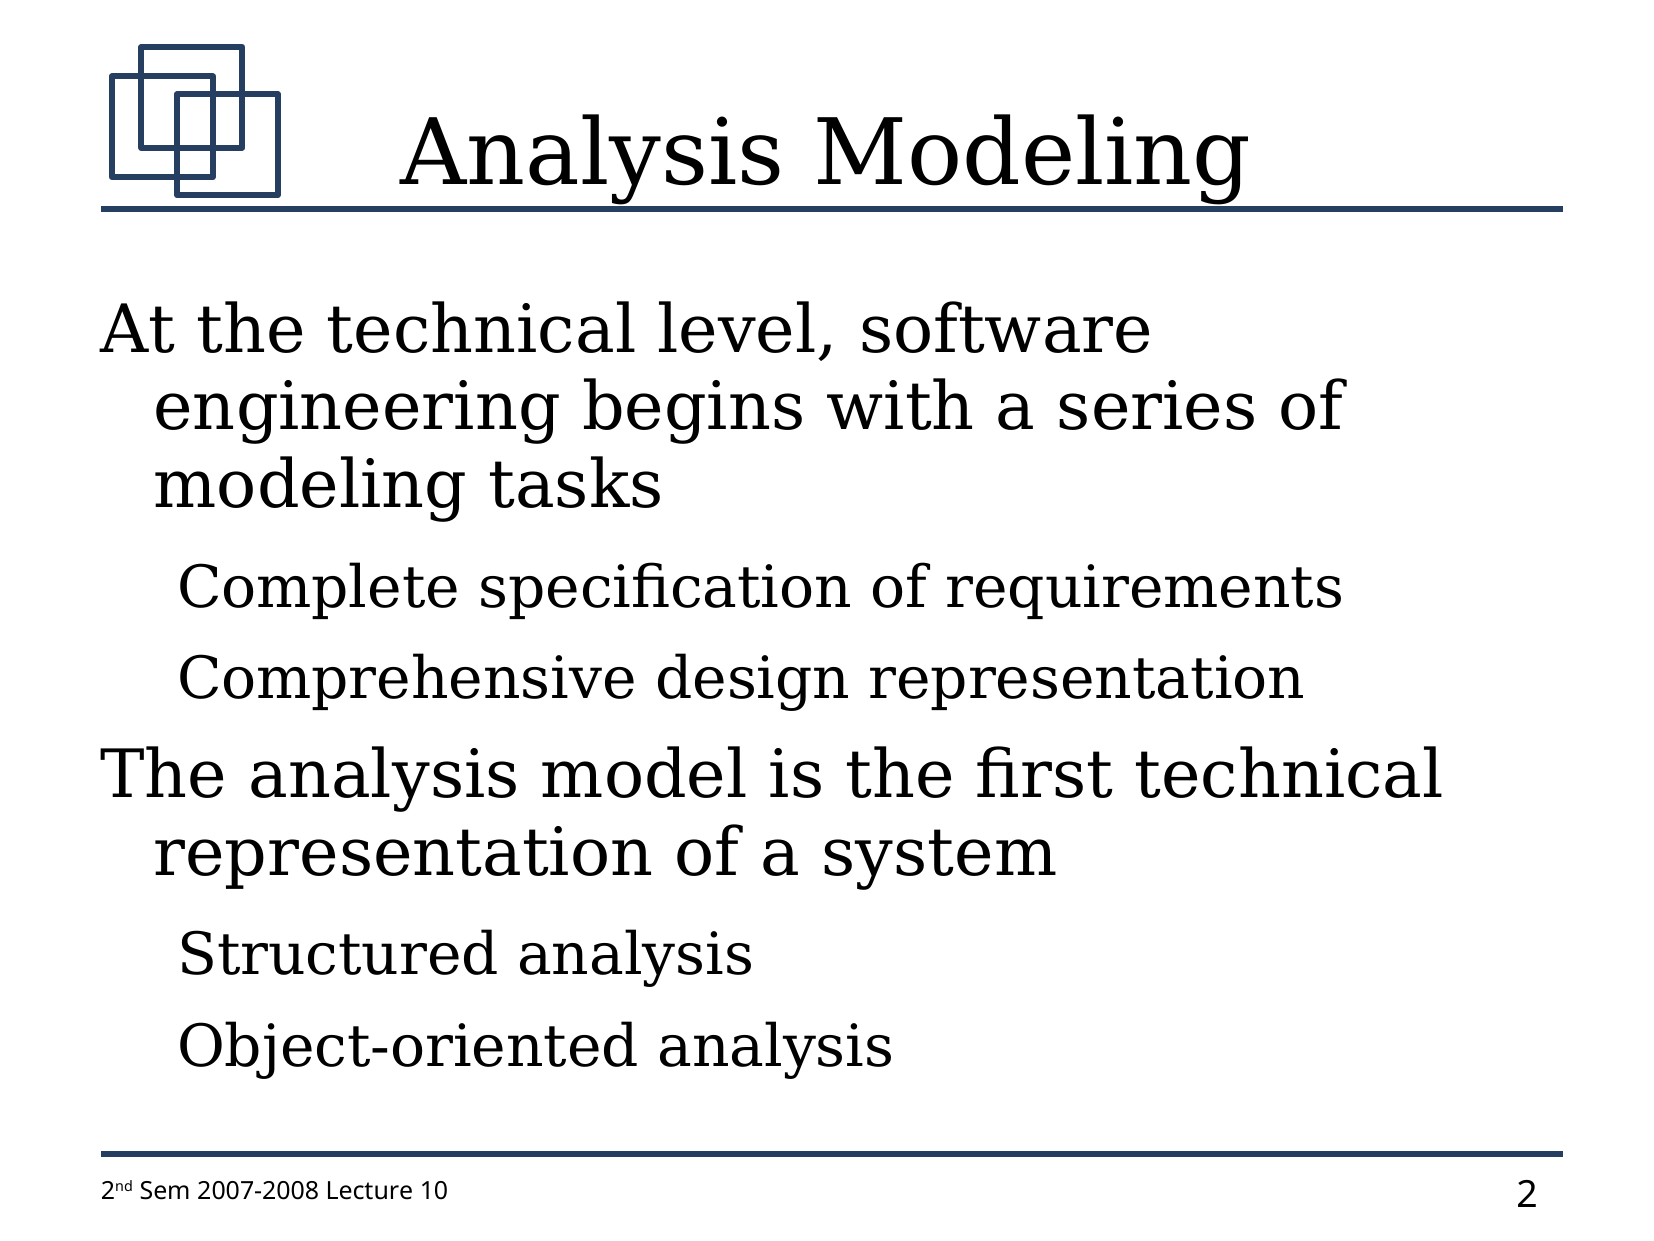

# Analysis Modeling
At the technical level, software engineering begins with a series of modeling tasks
Complete specification of requirements
Comprehensive design representation
The analysis model is the first technical representation of a system
Structured analysis
Object-oriented analysis